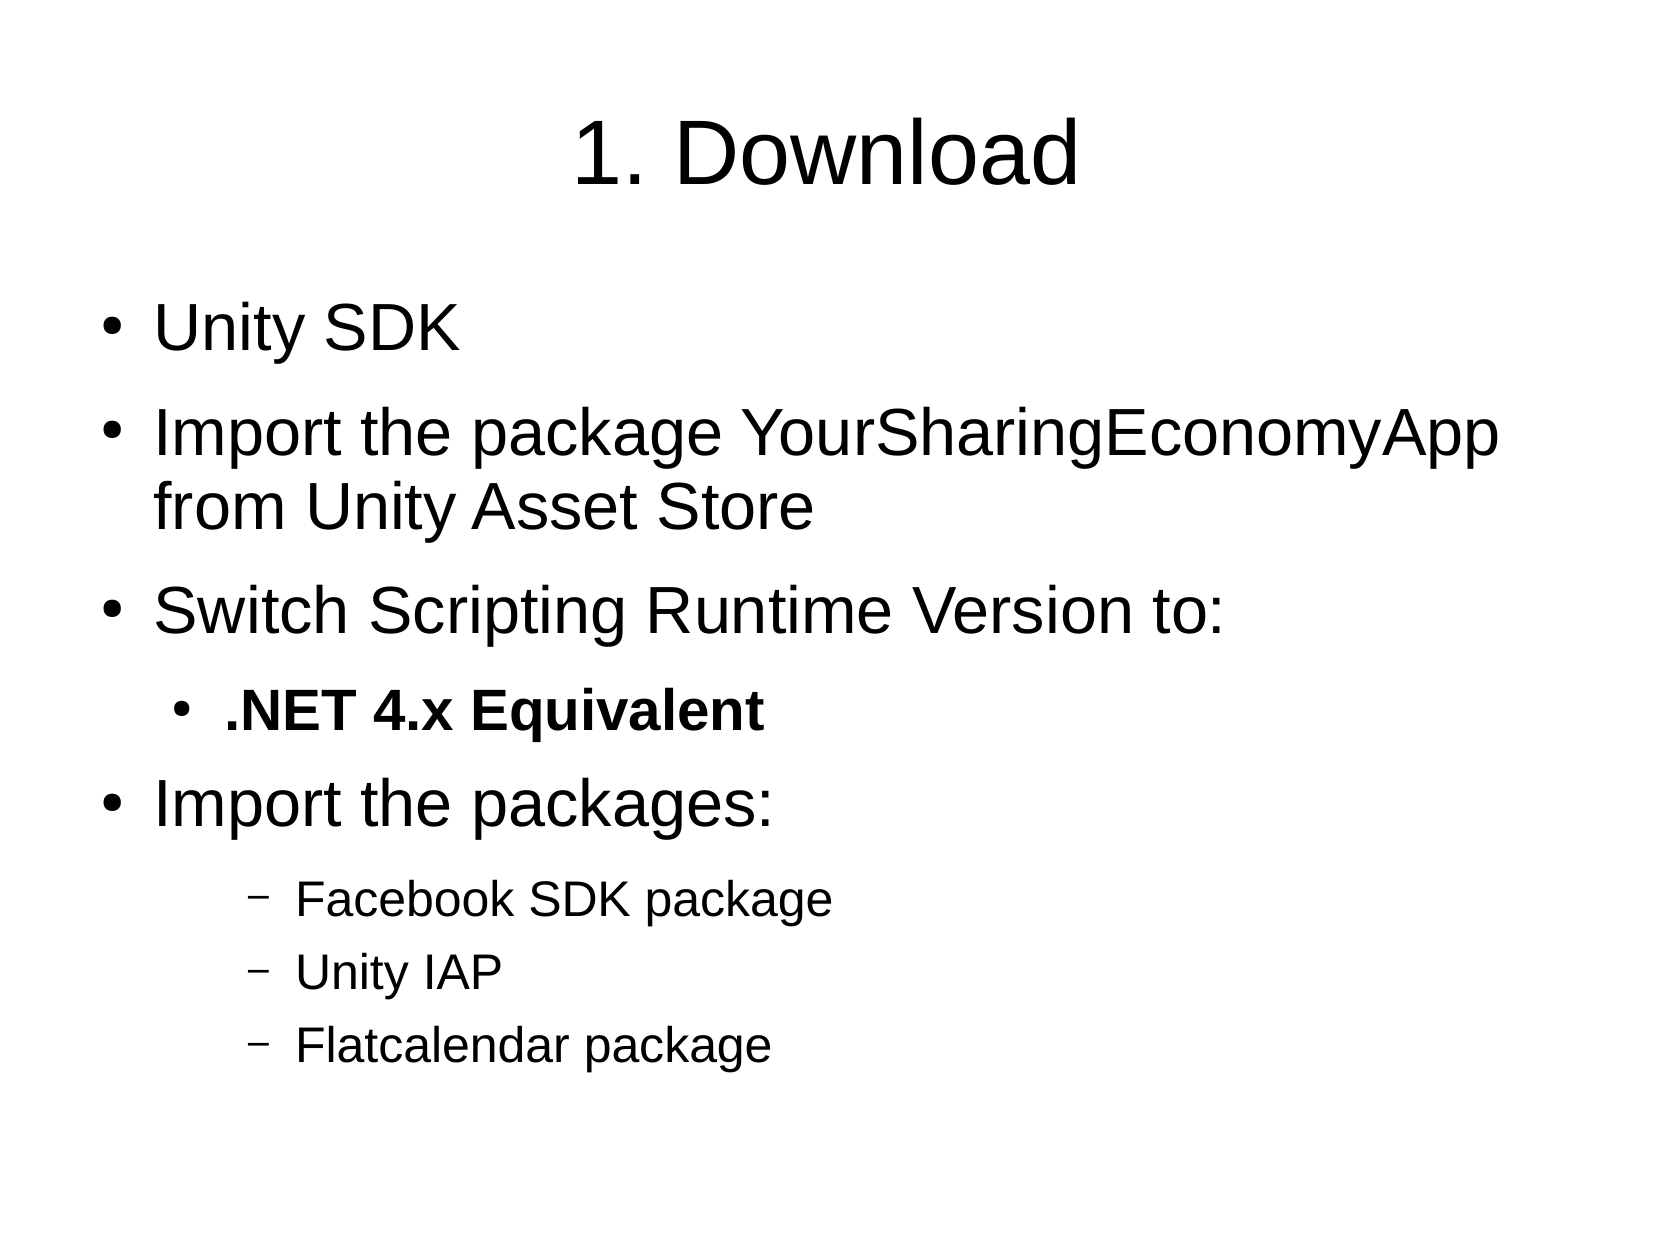

# 1. Download
Unity SDK
Import the package YourSharingEconomyApp from Unity Asset Store
Switch Scripting Runtime Version to:
.NET 4.x Equivalent
Import the packages:
Facebook SDK package
Unity IAP
Flatcalendar package